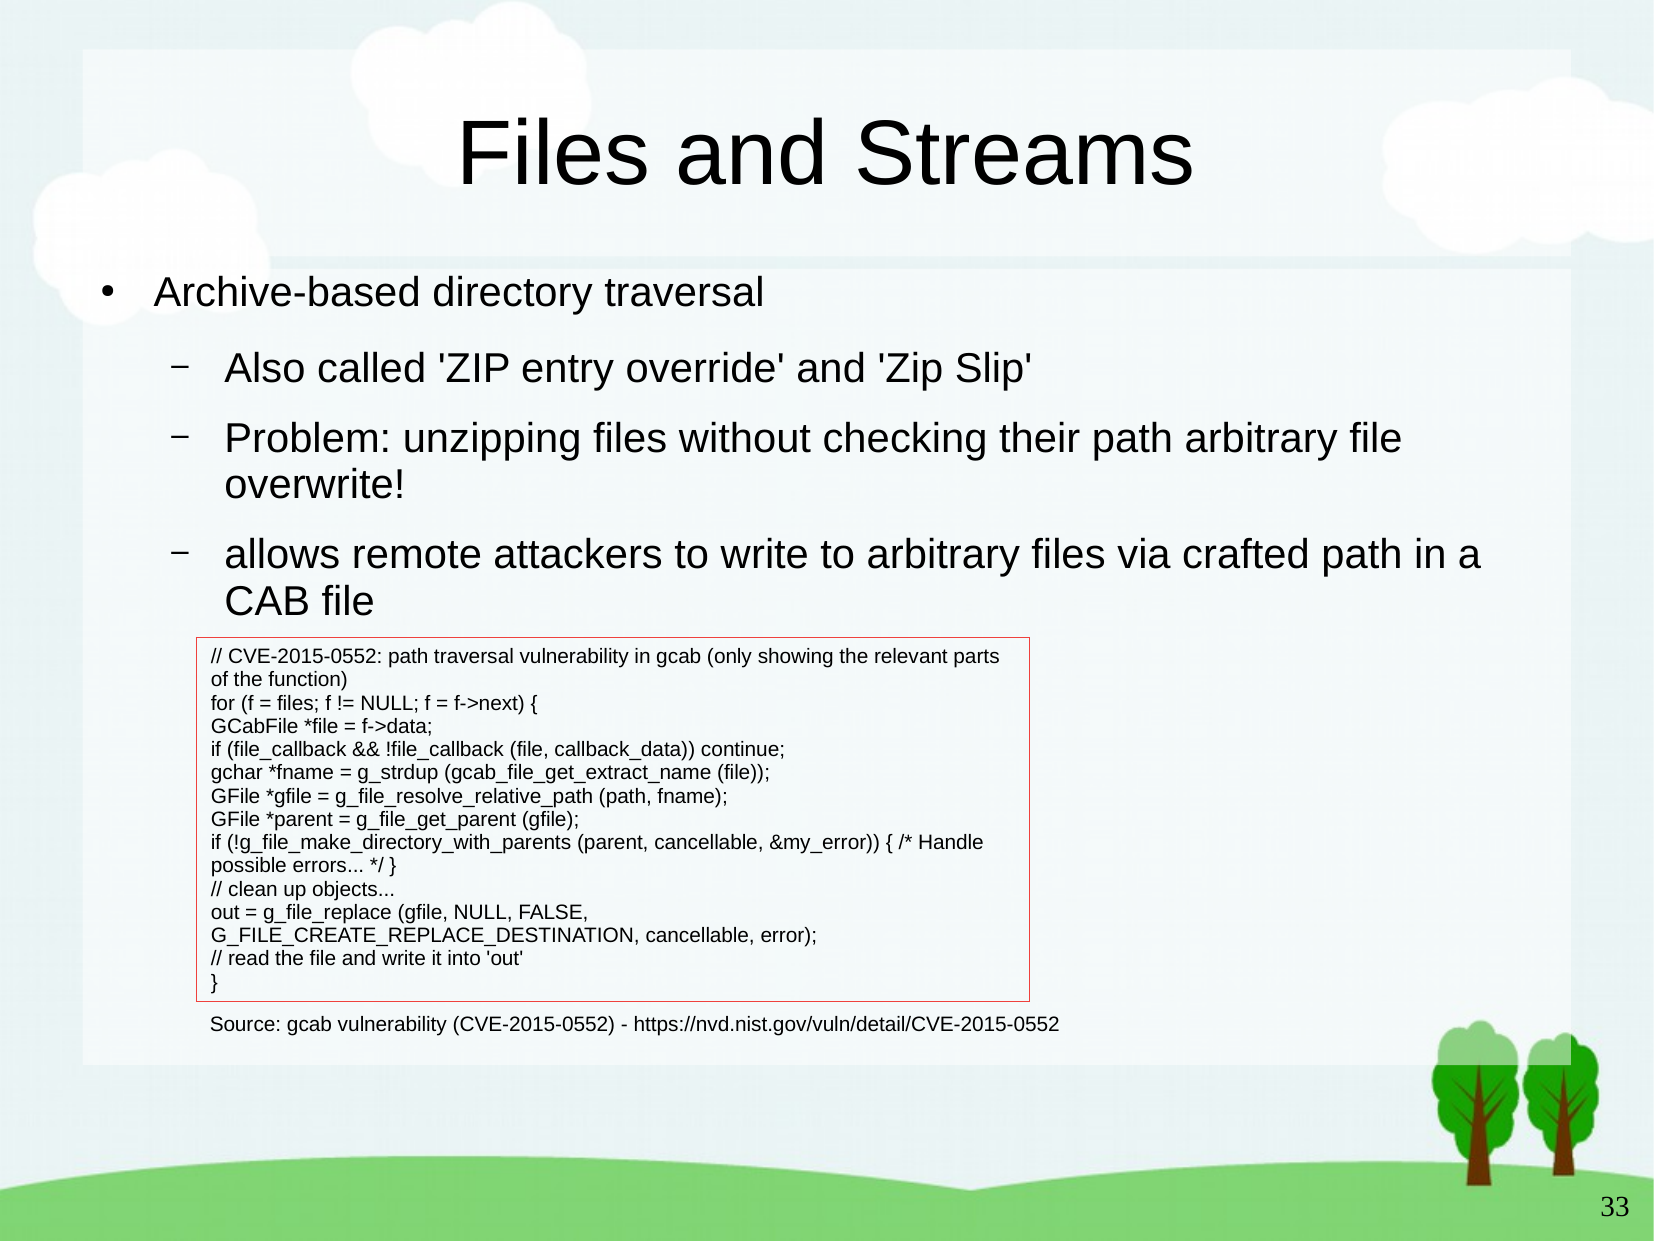

# Files and Streams
Archive-based directory traversal
Also called 'ZIP entry override' and 'Zip Slip'
Problem: unzipping files without checking their path arbitrary file overwrite!
allows remote attackers to write to arbitrary files via crafted path in a CAB file
| // CVE-2015-0552: path traversal vulnerability in gcab (only showing the relevant parts of the function) for (f = files; f != NULL; f = f->next) { GCabFile \*file = f->data; if (file\_callback && !file\_callback (file, callback\_data)) continue; gchar \*fname = g\_strdup (gcab\_file\_get\_extract\_name (file)); GFile \*gfile = g\_file\_resolve\_relative\_path (path, fname); GFile \*parent = g\_file\_get\_parent (gfile); if (!g\_file\_make\_directory\_with\_parents (parent, cancellable, &my\_error)) { /\* Handle possible errors... \*/ } // clean up objects... out = g\_file\_replace (gfile, NULL, FALSE, G\_FILE\_CREATE\_REPLACE\_DESTINATION, cancellable, error); // read the file and write it into 'out' } |
| --- |
Source: gcab vulnerability (CVE-2015-0552) - https://nvd.nist.gov/vuln/detail/CVE-2015-0552
33